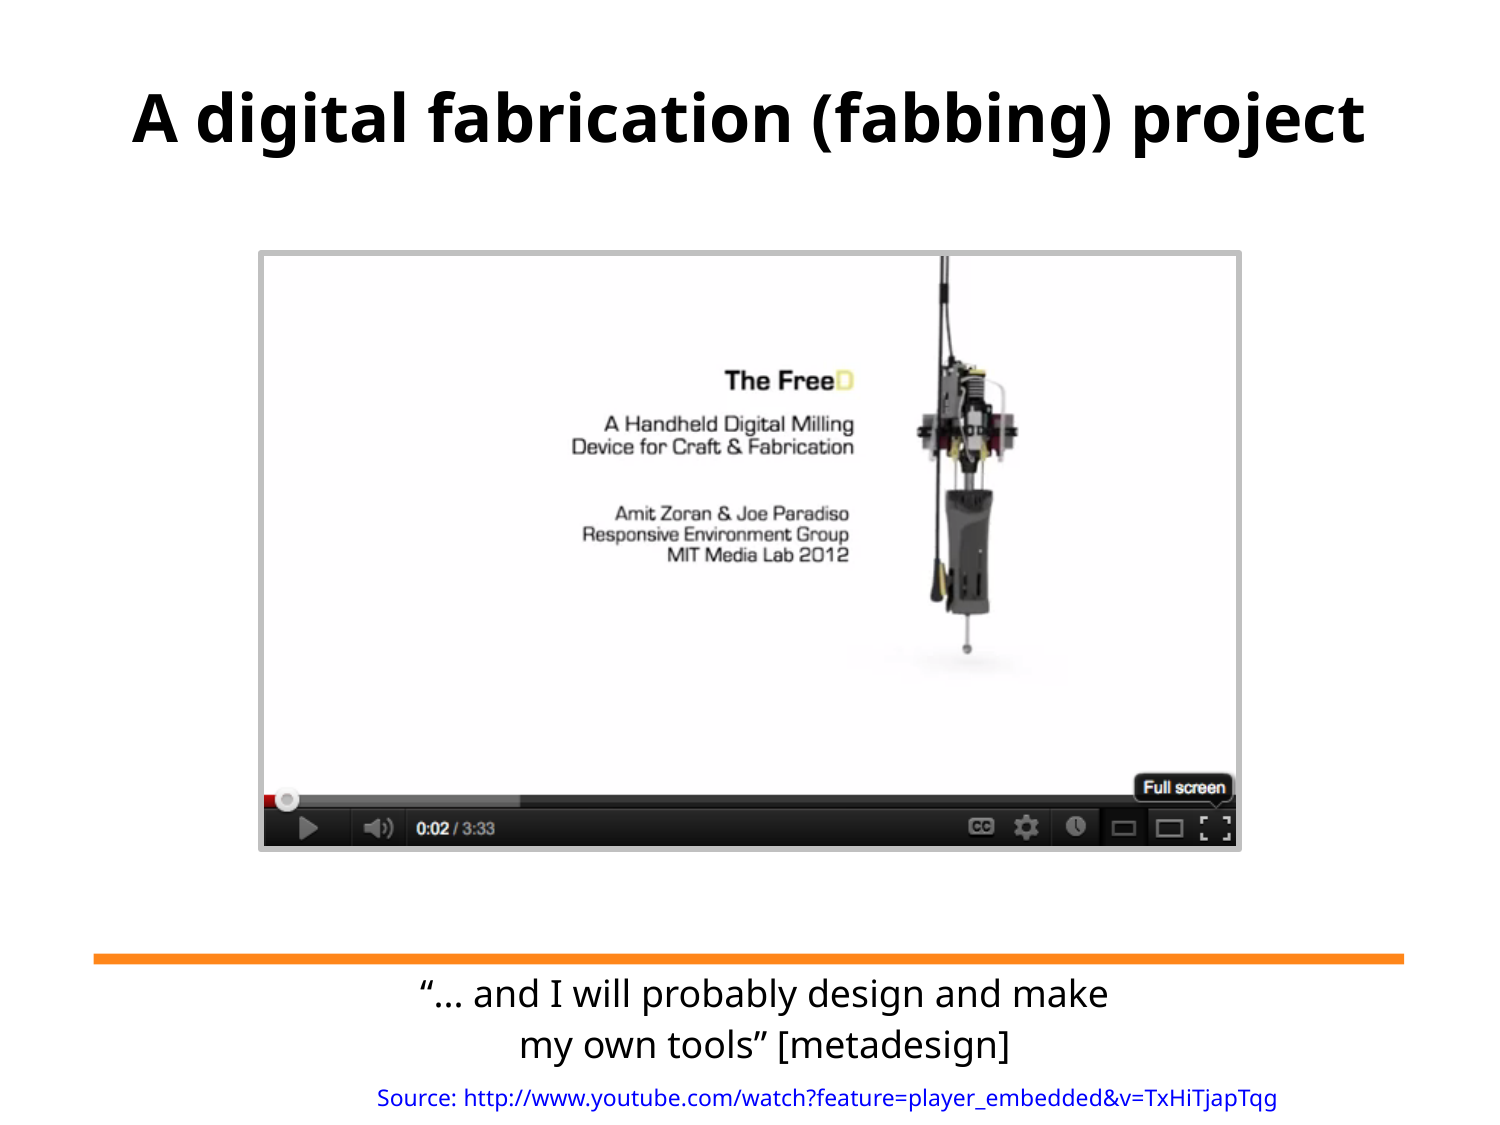

# A digital fabrication (fabbing) project
“... and I will probably design and make my own tools” [metadesign]
Source: http://www.youtube.com/watch?feature=player_embedded&v=TxHiTjapTqg